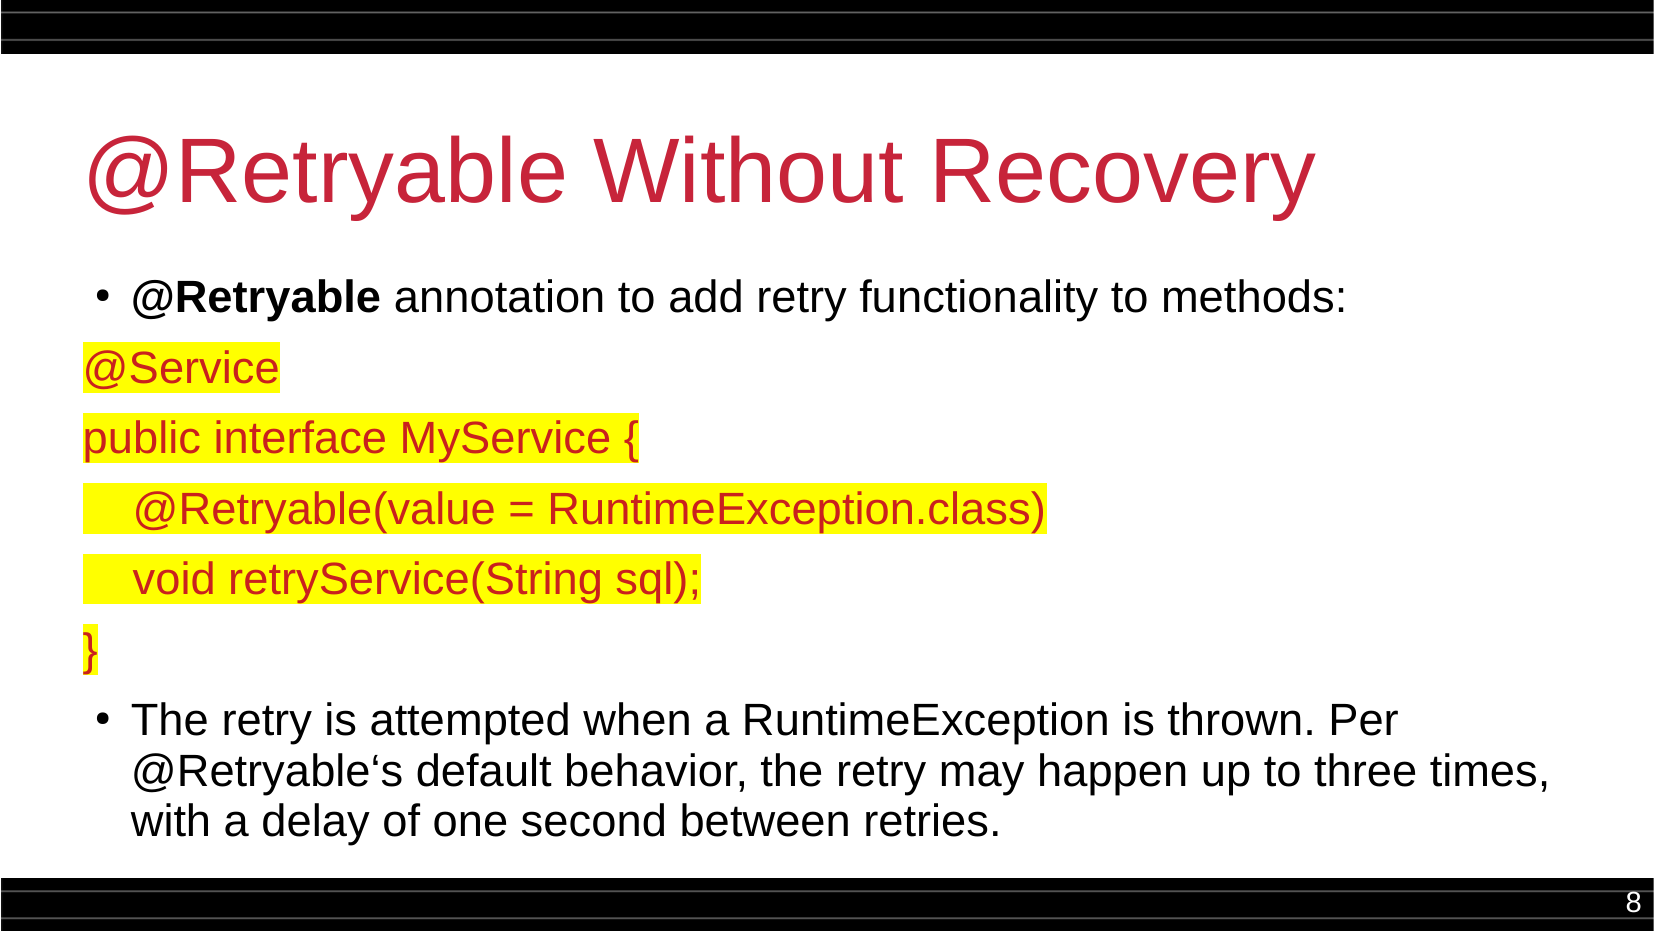

# @Retryable Without Recovery
@Retryable annotation to add retry functionality to methods:
@Service
public interface MyService {
 @Retryable(value = RuntimeException.class)
 void retryService(String sql);
}
The retry is attempted when a RuntimeException is thrown. Per @Retryable‘s default behavior, the retry may happen up to three times, with a delay of one second between retries.